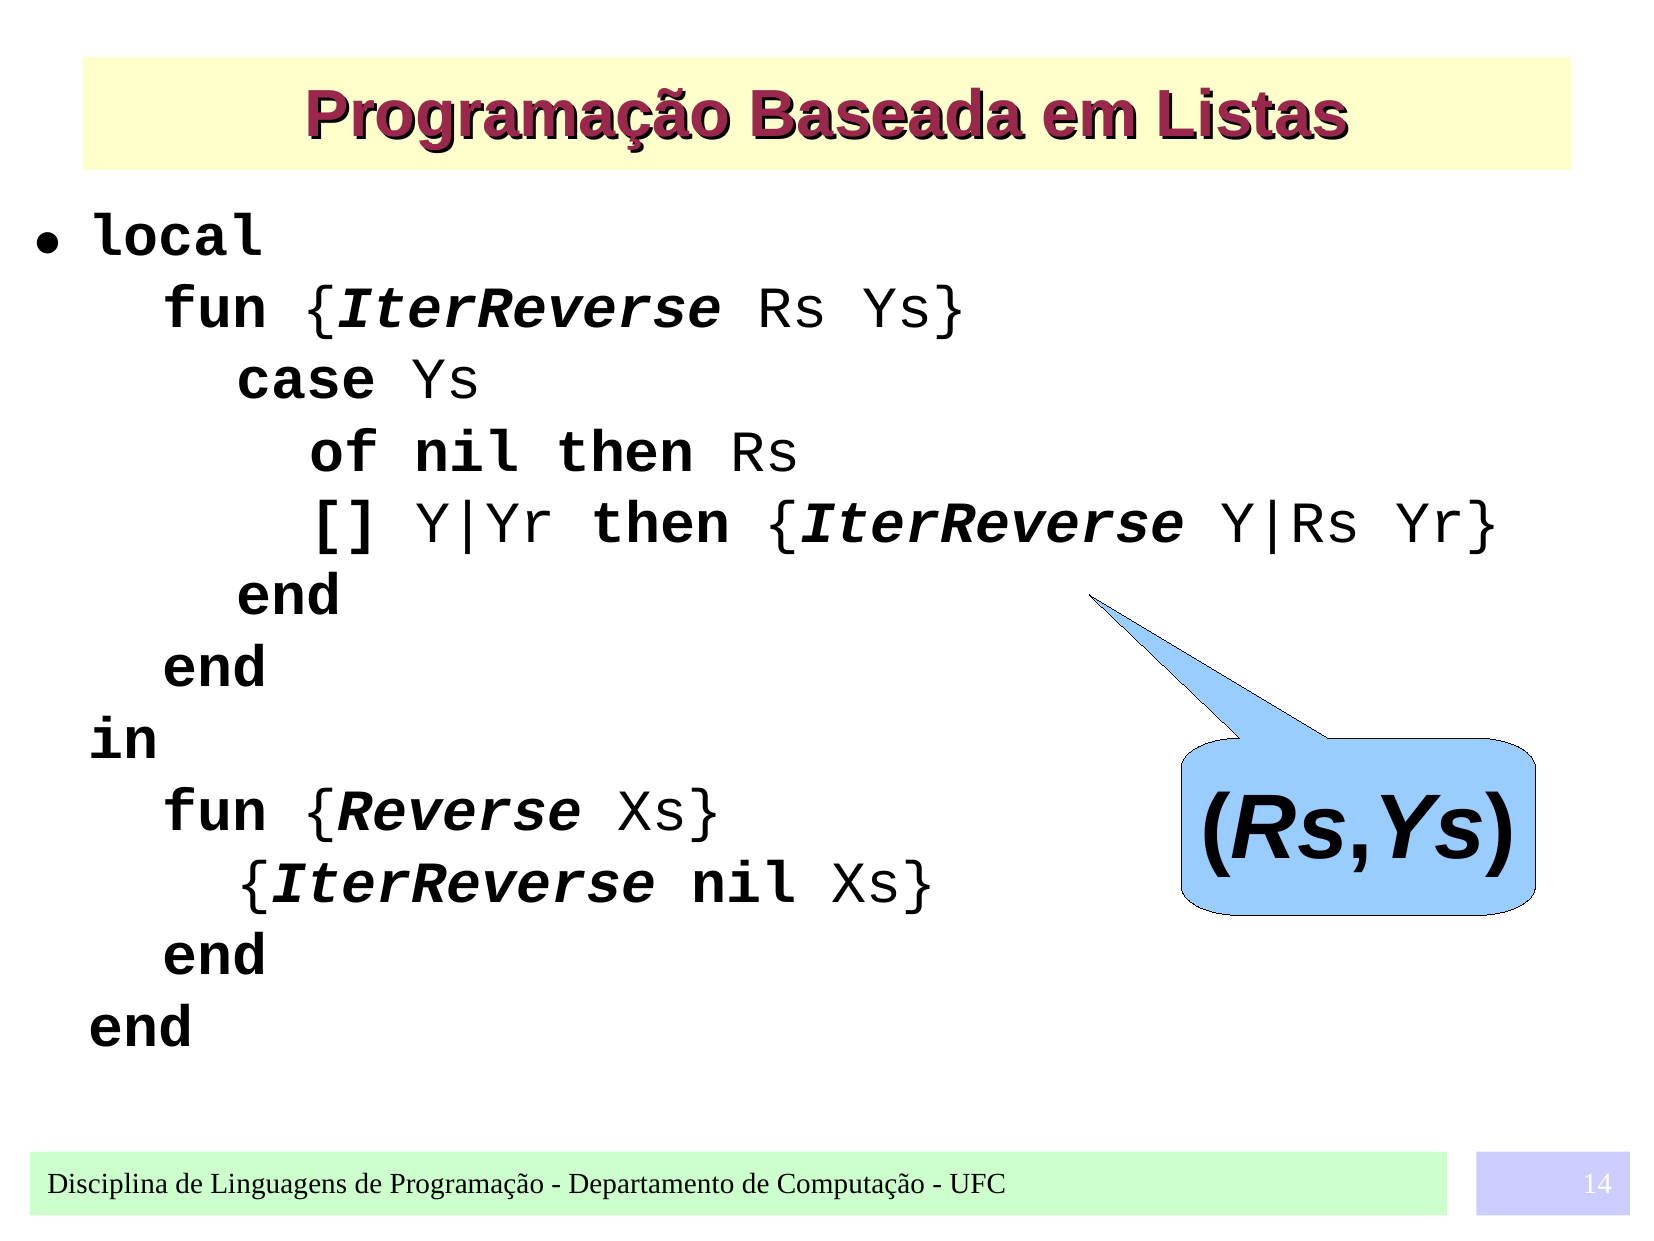

# Programação Baseada em Listas
local
	fun {IterReverse Rs Ys}
		case Ys
			of nil then Rs
			[] Y|Yr then {IterReverse Y|Rs Yr}
		end
	end
in
	fun {Reverse Xs}
		{IterReverse nil Xs}
	end
end
(Rs,Ys)
Disciplina de Linguagens de Programação - Departamento de Computação - UFC
14